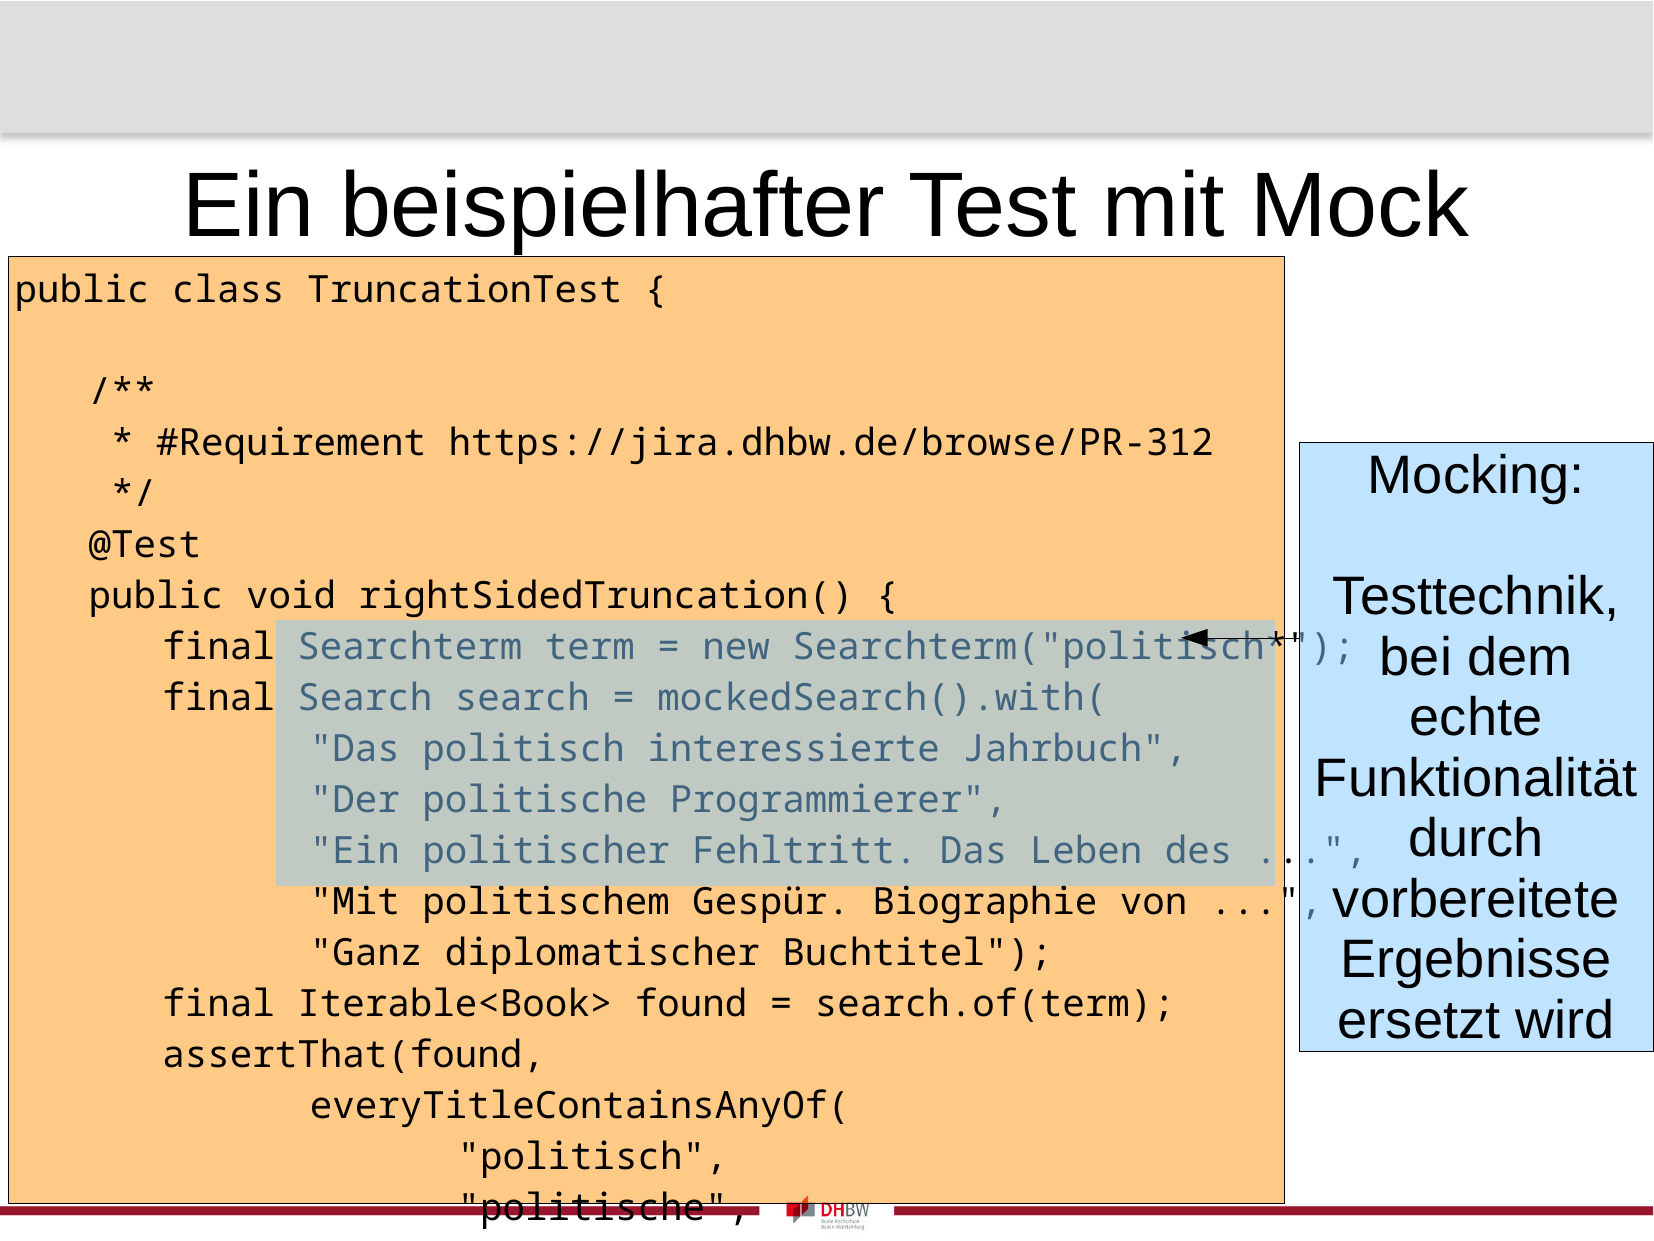

# Ein beispielhafter Test mit Mock
public class TruncationTest {
	/**
	 * #Requirement https://jira.dhbw.de/browse/PR-312
	 */
	@Test
	public void rightSidedTruncation() {
		final Searchterm term = new Searchterm("politisch*");
		final Search search = mockedSearch().with(
				"Das politisch interessierte Jahrbuch",
				"Der politische Programmierer",
				"Ein politischer Fehltritt. Das Leben des ...",
				"Mit politischem Gespür. Biographie von ...",
				"Ganz diplomatischer Buchtitel");
		final Iterable<Book> found = search.of(term);
		assertThat(found,
				everyTitleContainsAnyOf(
						"politisch",
						"politische",
						"politischer",
						"politischem"));
	}
}
Mocking:
Testtechnik,
bei dem
echte
Funktionalität
durch
vorbereitete
Ergebnisse
ersetzt wird